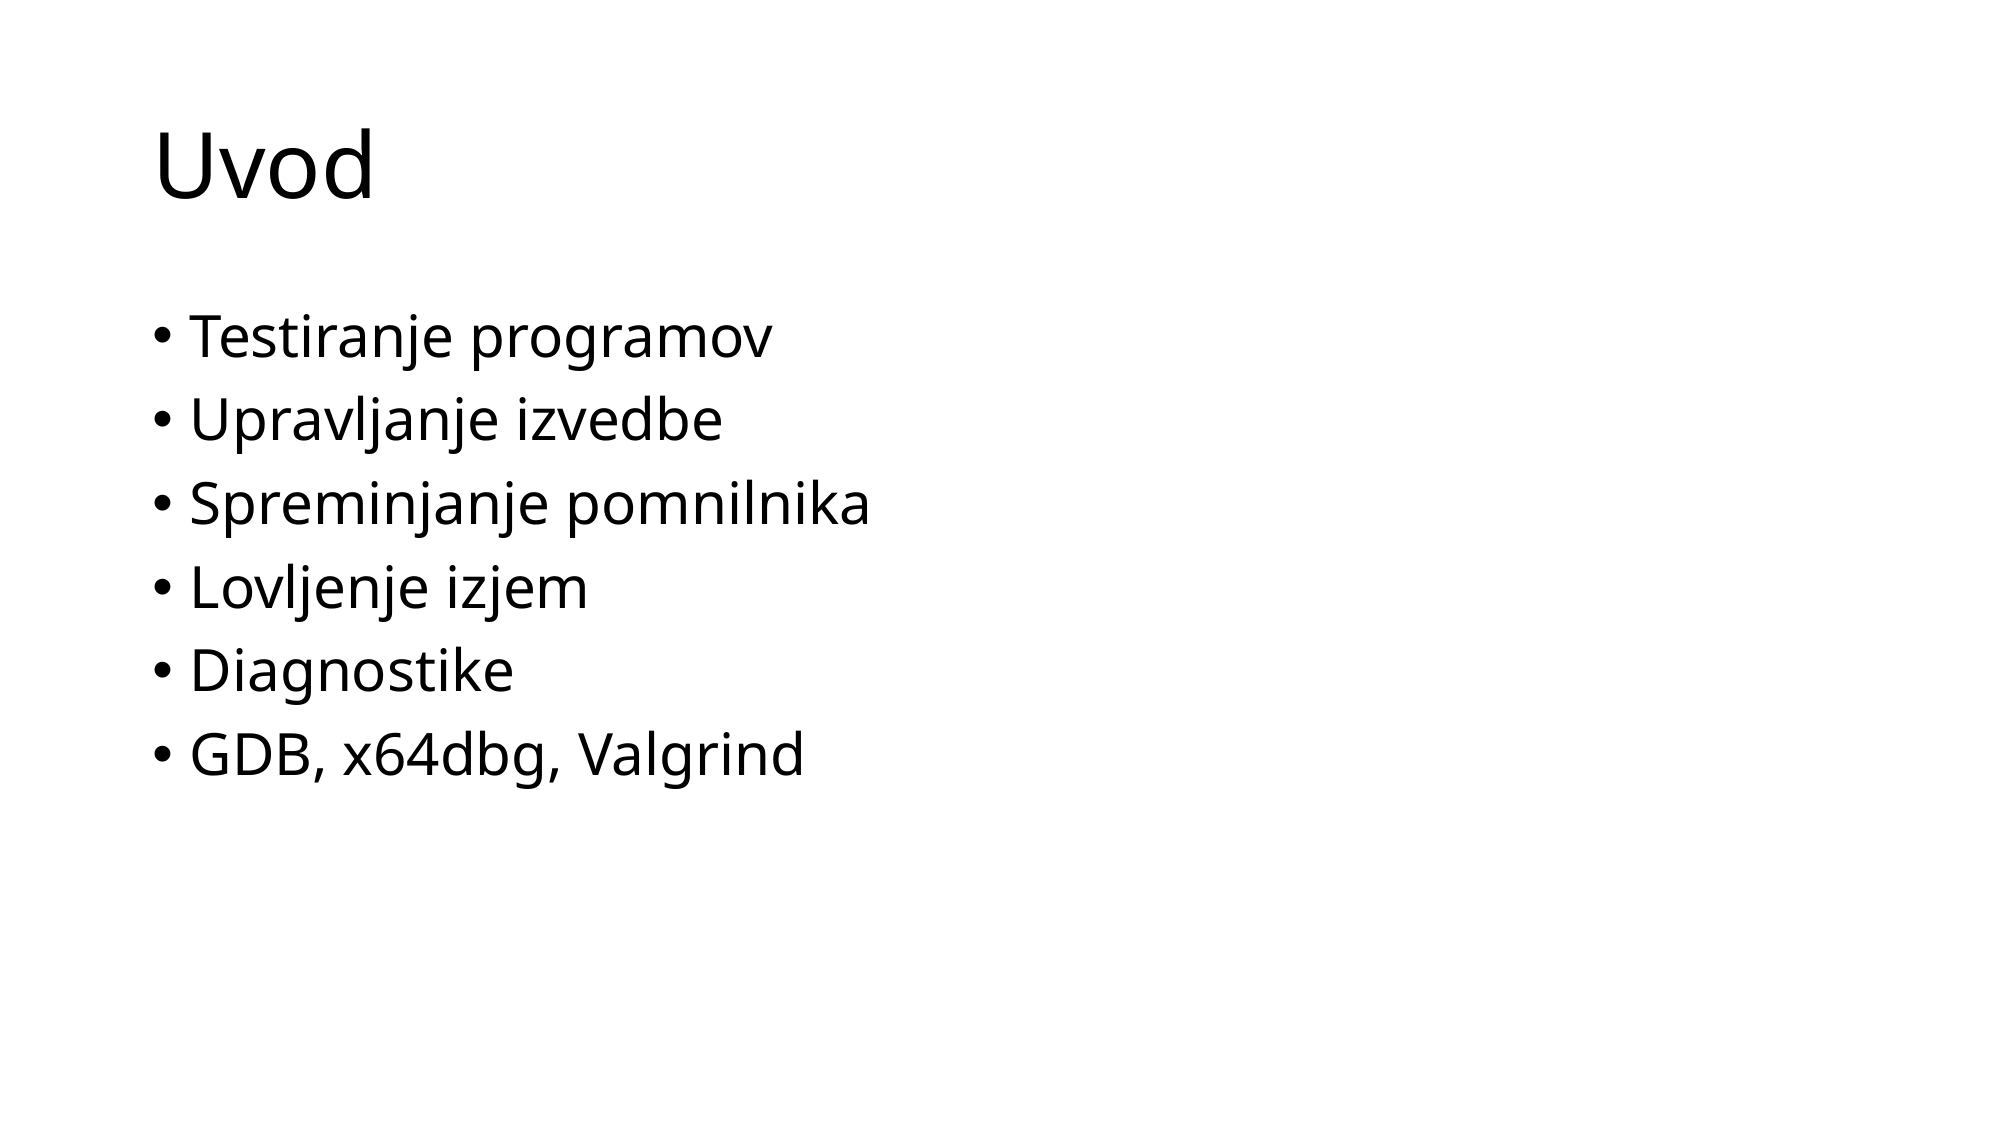

# Uvod
Testiranje programov
Upravljanje izvedbe
Spreminjanje pomnilnika
Lovljenje izjem
Diagnostike
GDB, x64dbg, Valgrind